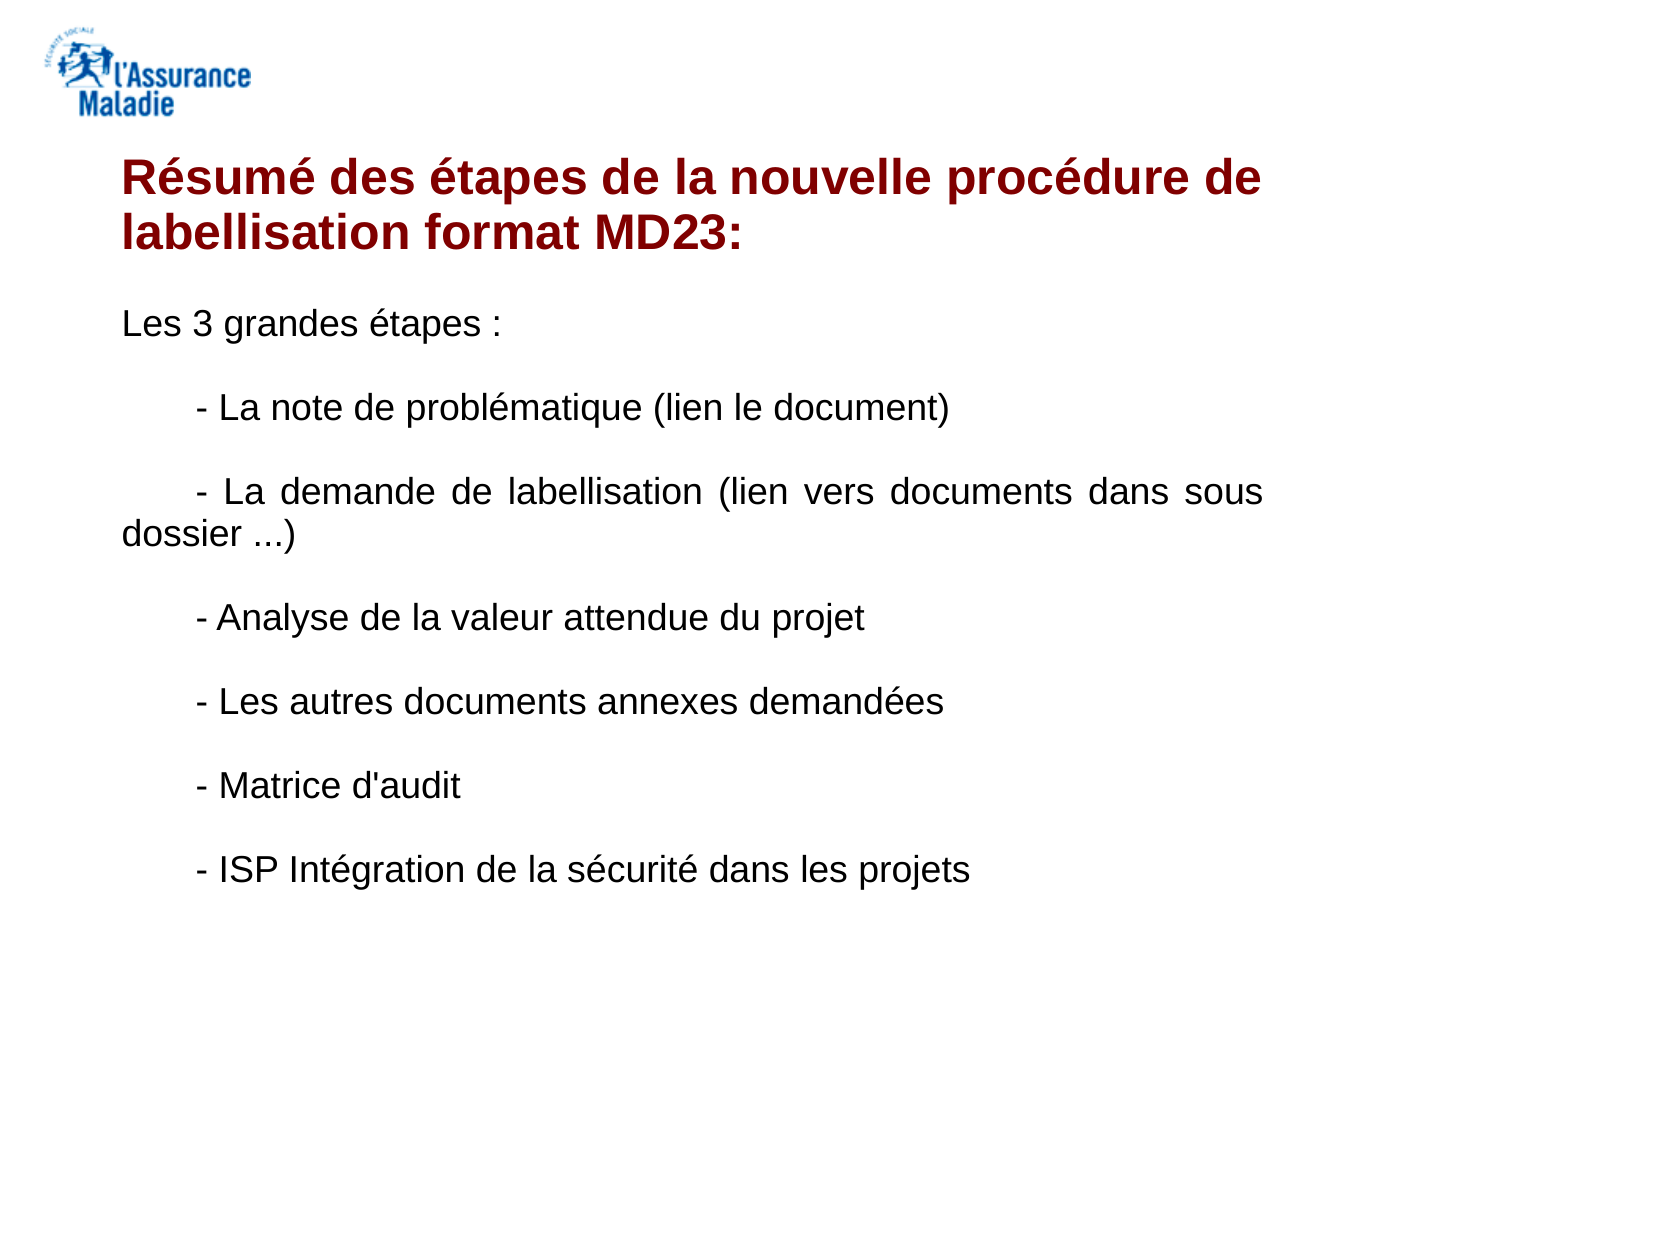

Résumé des étapes de la nouvelle procédure de labellisation format MD23:
Les 3 grandes étapes :
	- La note de problématique (lien le document)
	- La demande de labellisation (lien vers documents dans sous dossier ...)
	- Analyse de la valeur attendue du projet
	- Les autres documents annexes demandées
	- Matrice d'audit
	- ISP Intégration de la sécurité dans les projets